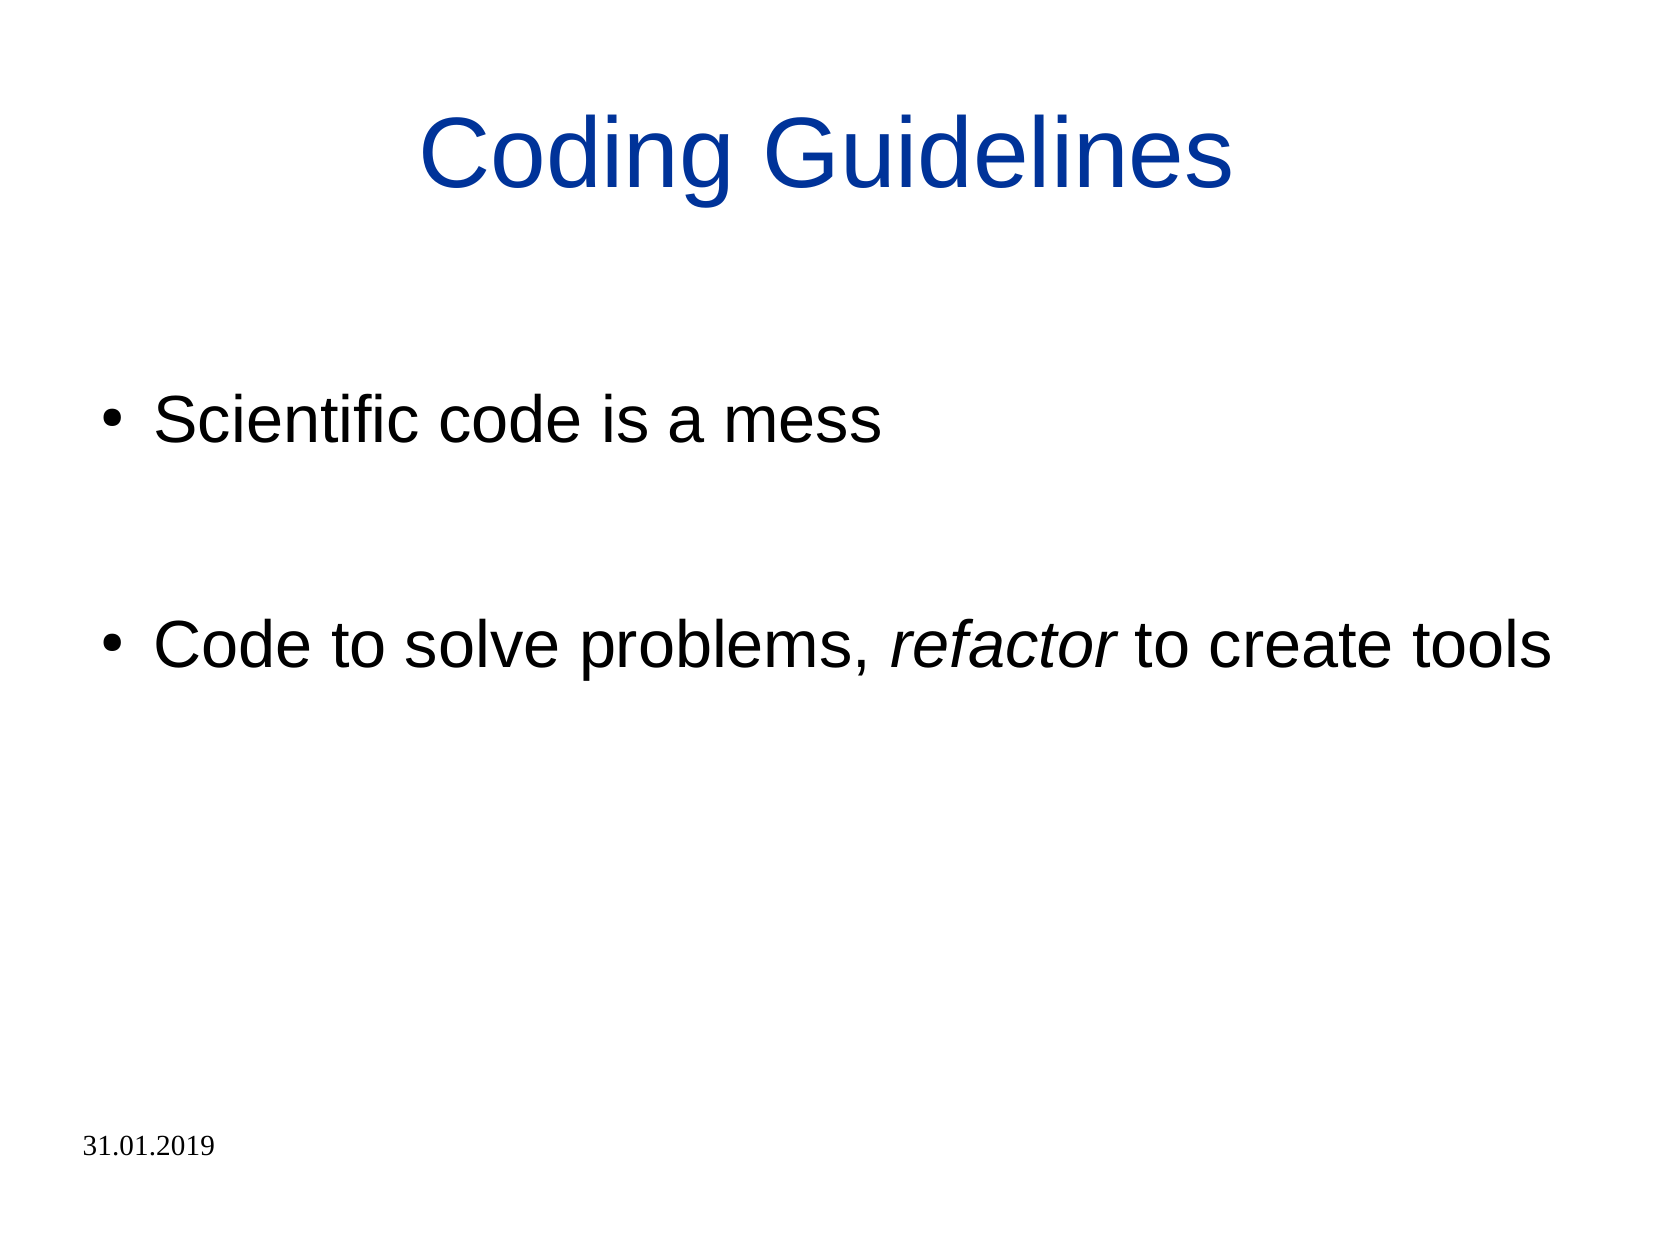

# Coding Guidelines
Scientific code is a mess – and that’s fine
Code to solve problems, refactor to create tools